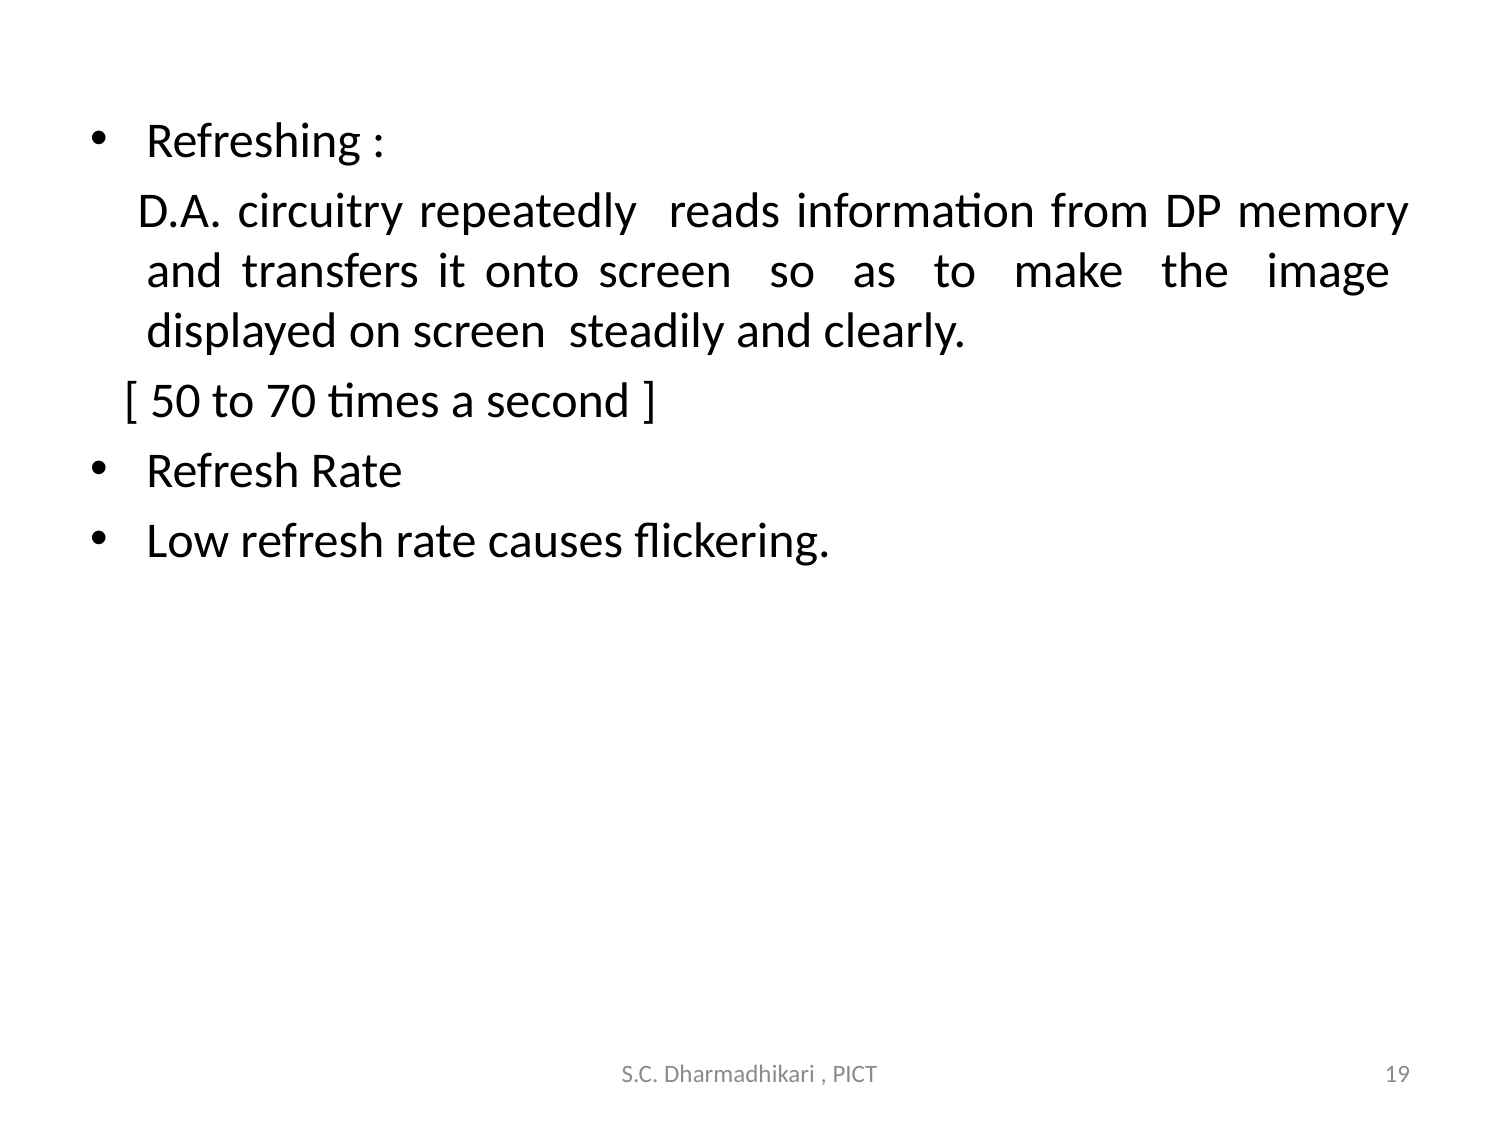

# Refreshing :
 D.A. circuitry repeatedly reads information from DP memory and transfers it onto screen so as to make the image displayed on screen steadily and clearly.
 [ 50 to 70 times a second ]
Refresh Rate
Low refresh rate causes flickering.
S.C. Dharmadhikari , PICT